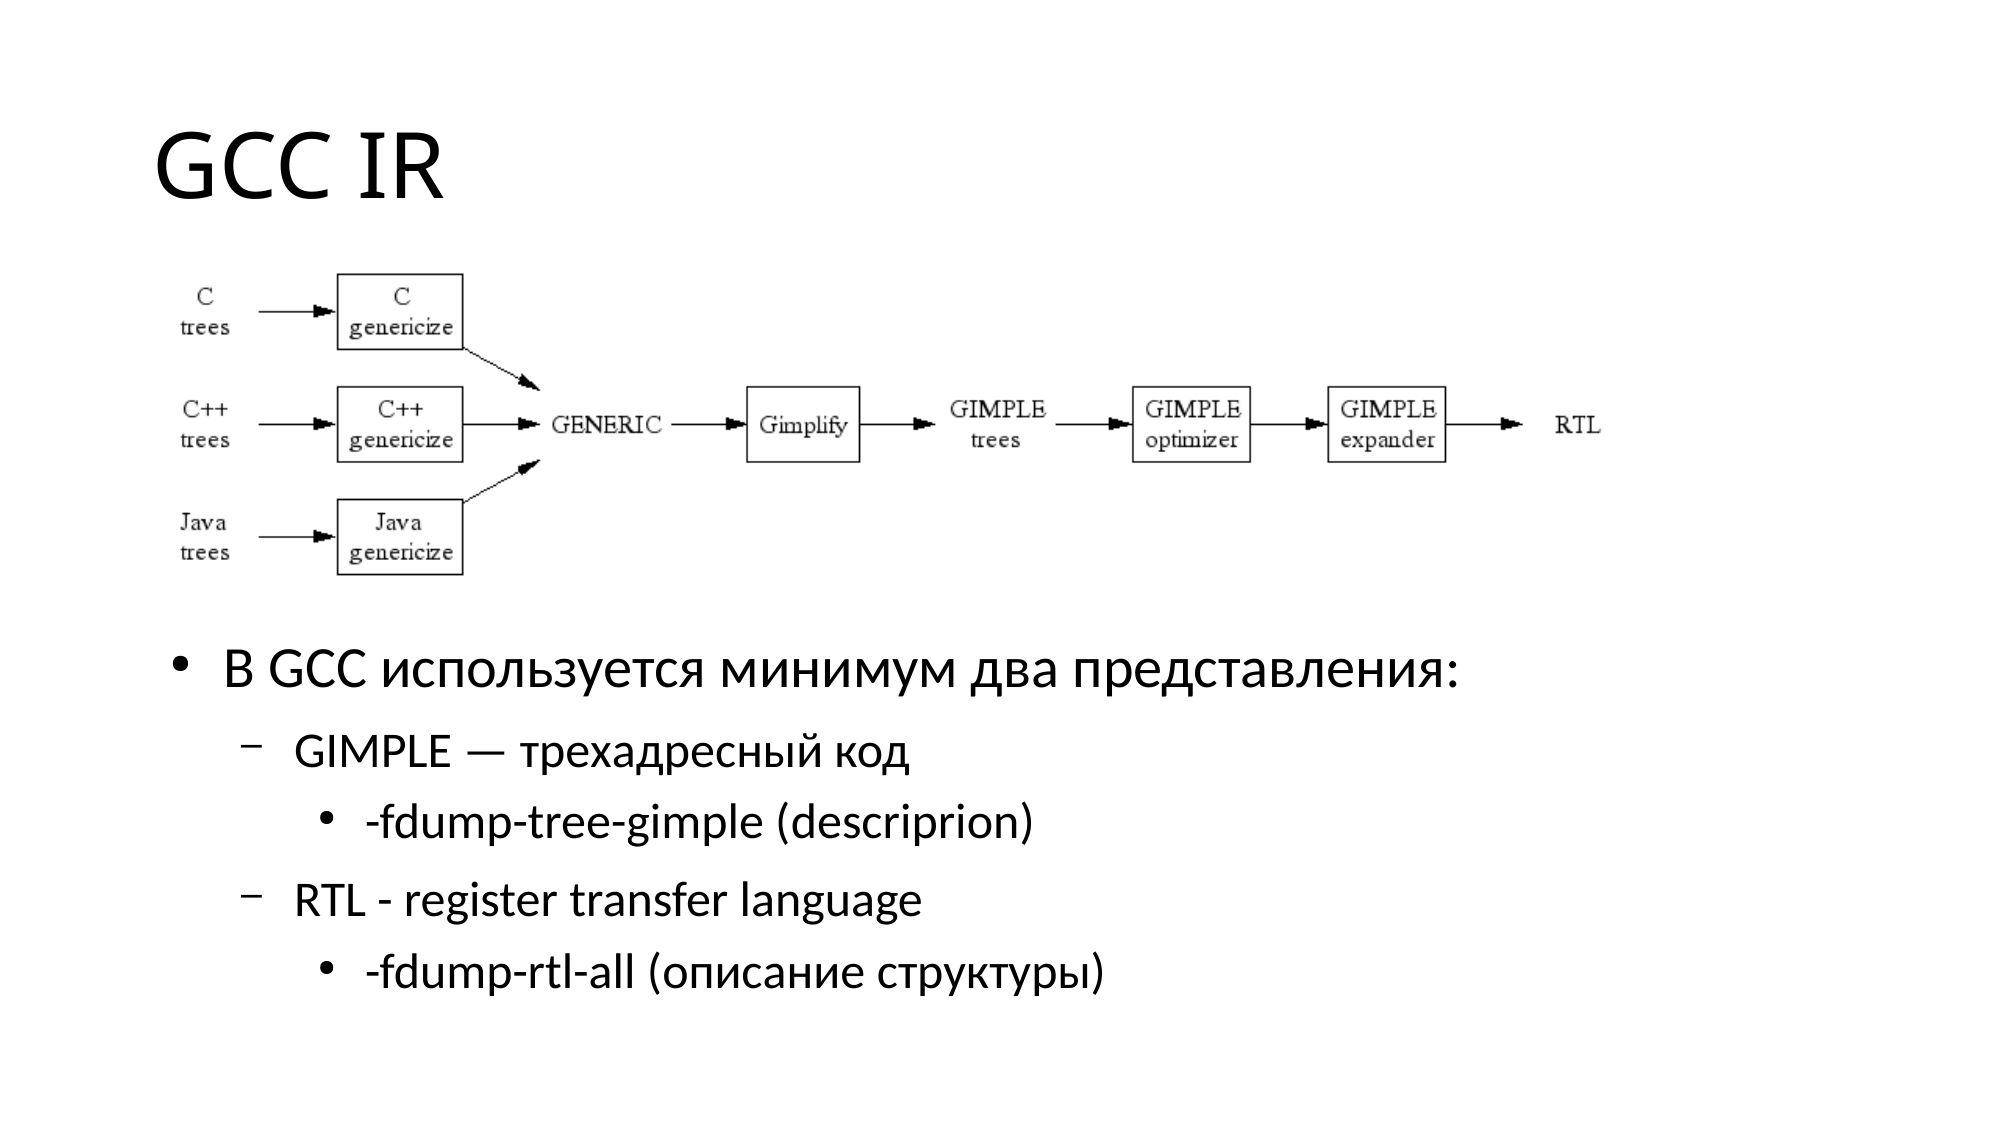

# GCC IR
В GCC используется минимум два представления:
GIMPLE — трехадресный код
-fdump-tree-gimple (descriprion)
RTL - register transfer language
-fdump-rtl-all (описание структуры)